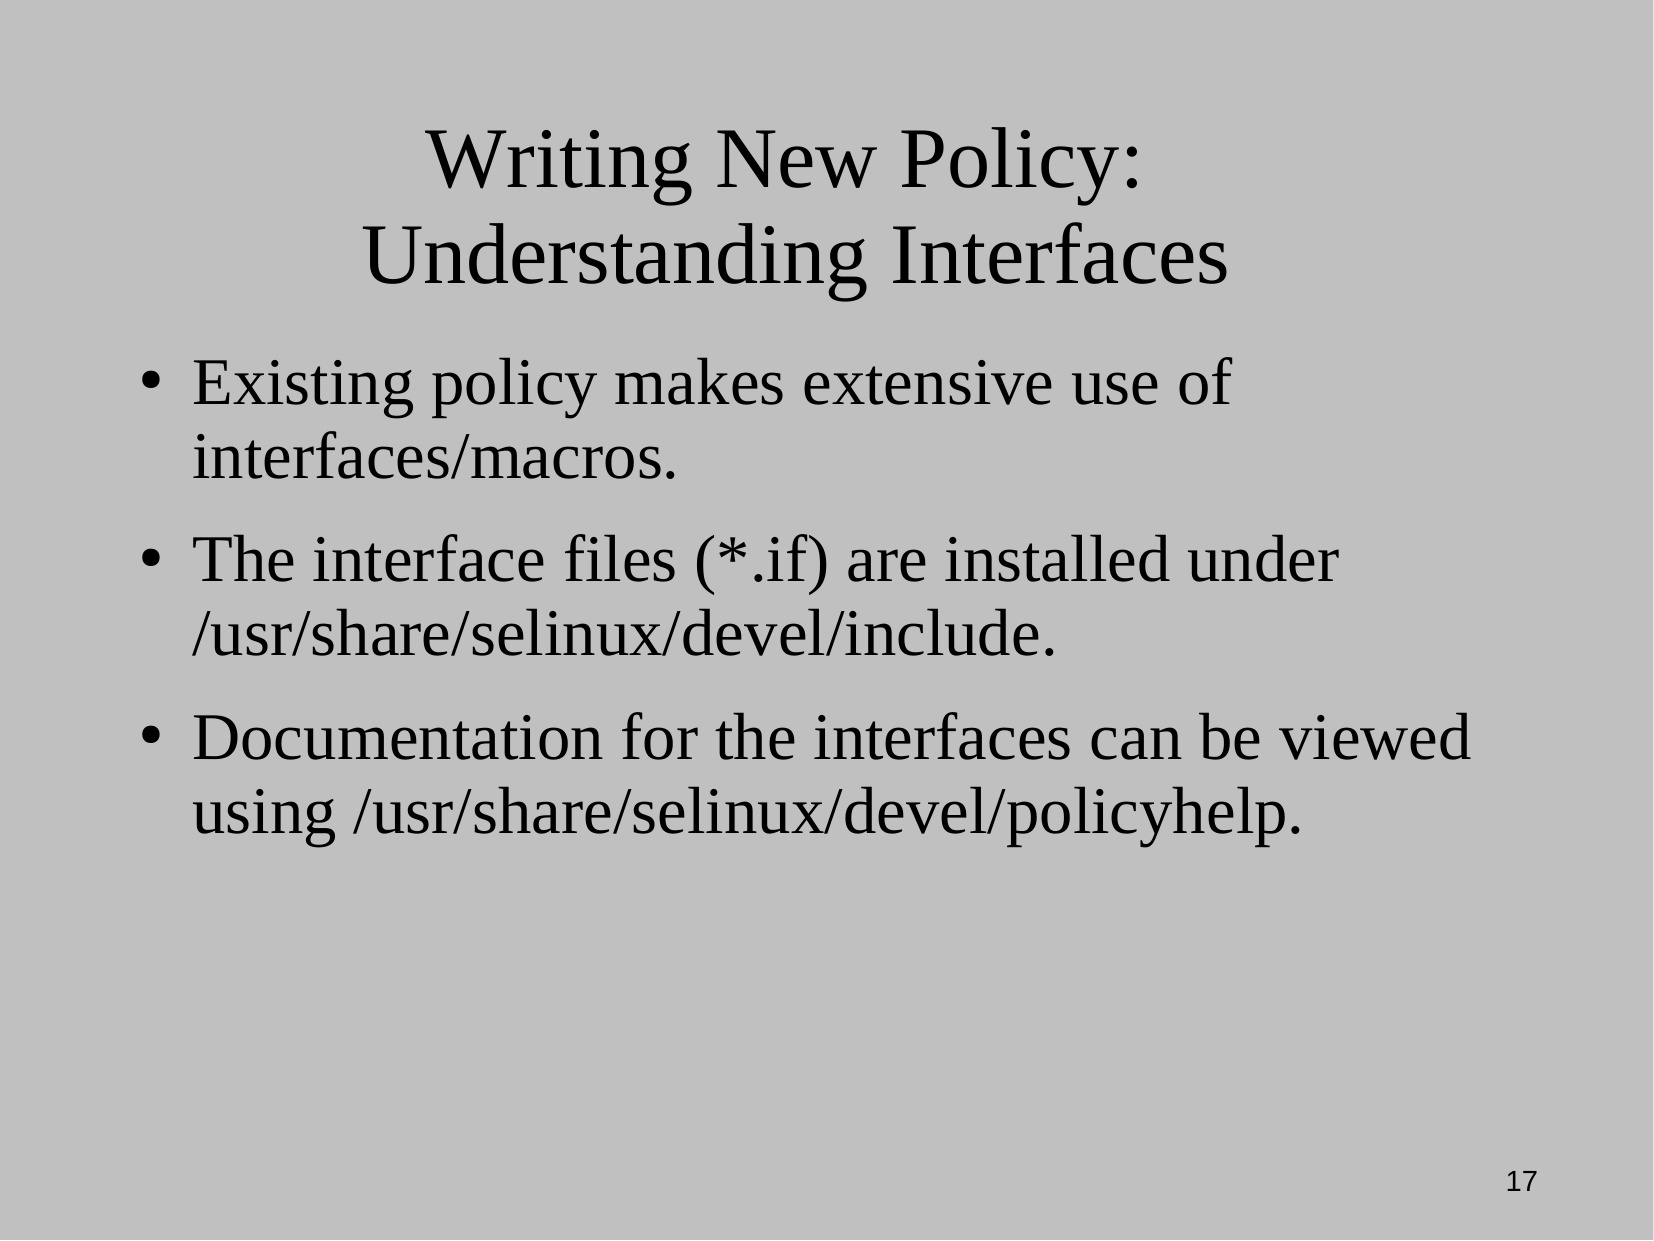

# Writing New Policy: Understanding Interfaces
Existing policy makes extensive use of interfaces/macros.
The interface files (*.if) are installed under /usr/share/selinux/devel/include.
Documentation for the interfaces can be viewed using /usr/share/selinux/devel/policyhelp.